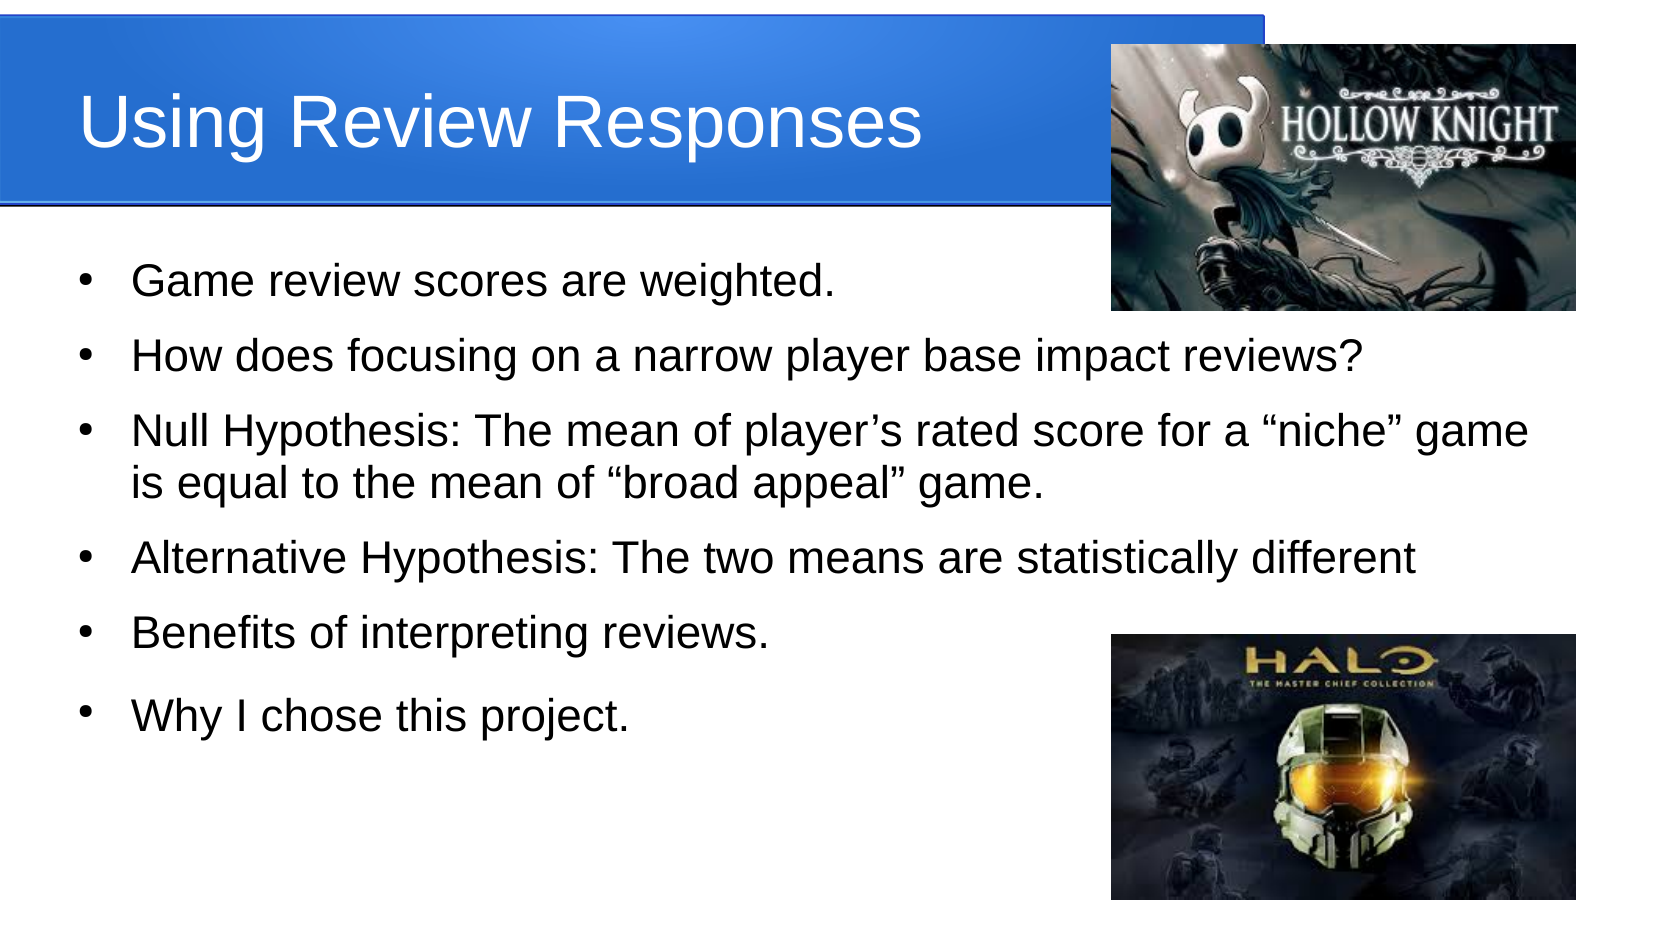

# Using Review Responses
Game review scores are weighted.
How does focusing on a narrow player base impact reviews?
Null Hypothesis: The mean of player’s rated score for a “niche” game is equal to the mean of “broad appeal” game.
Alternative Hypothesis: The two means are statistically different
Benefits of interpreting reviews.
Why I chose this project.